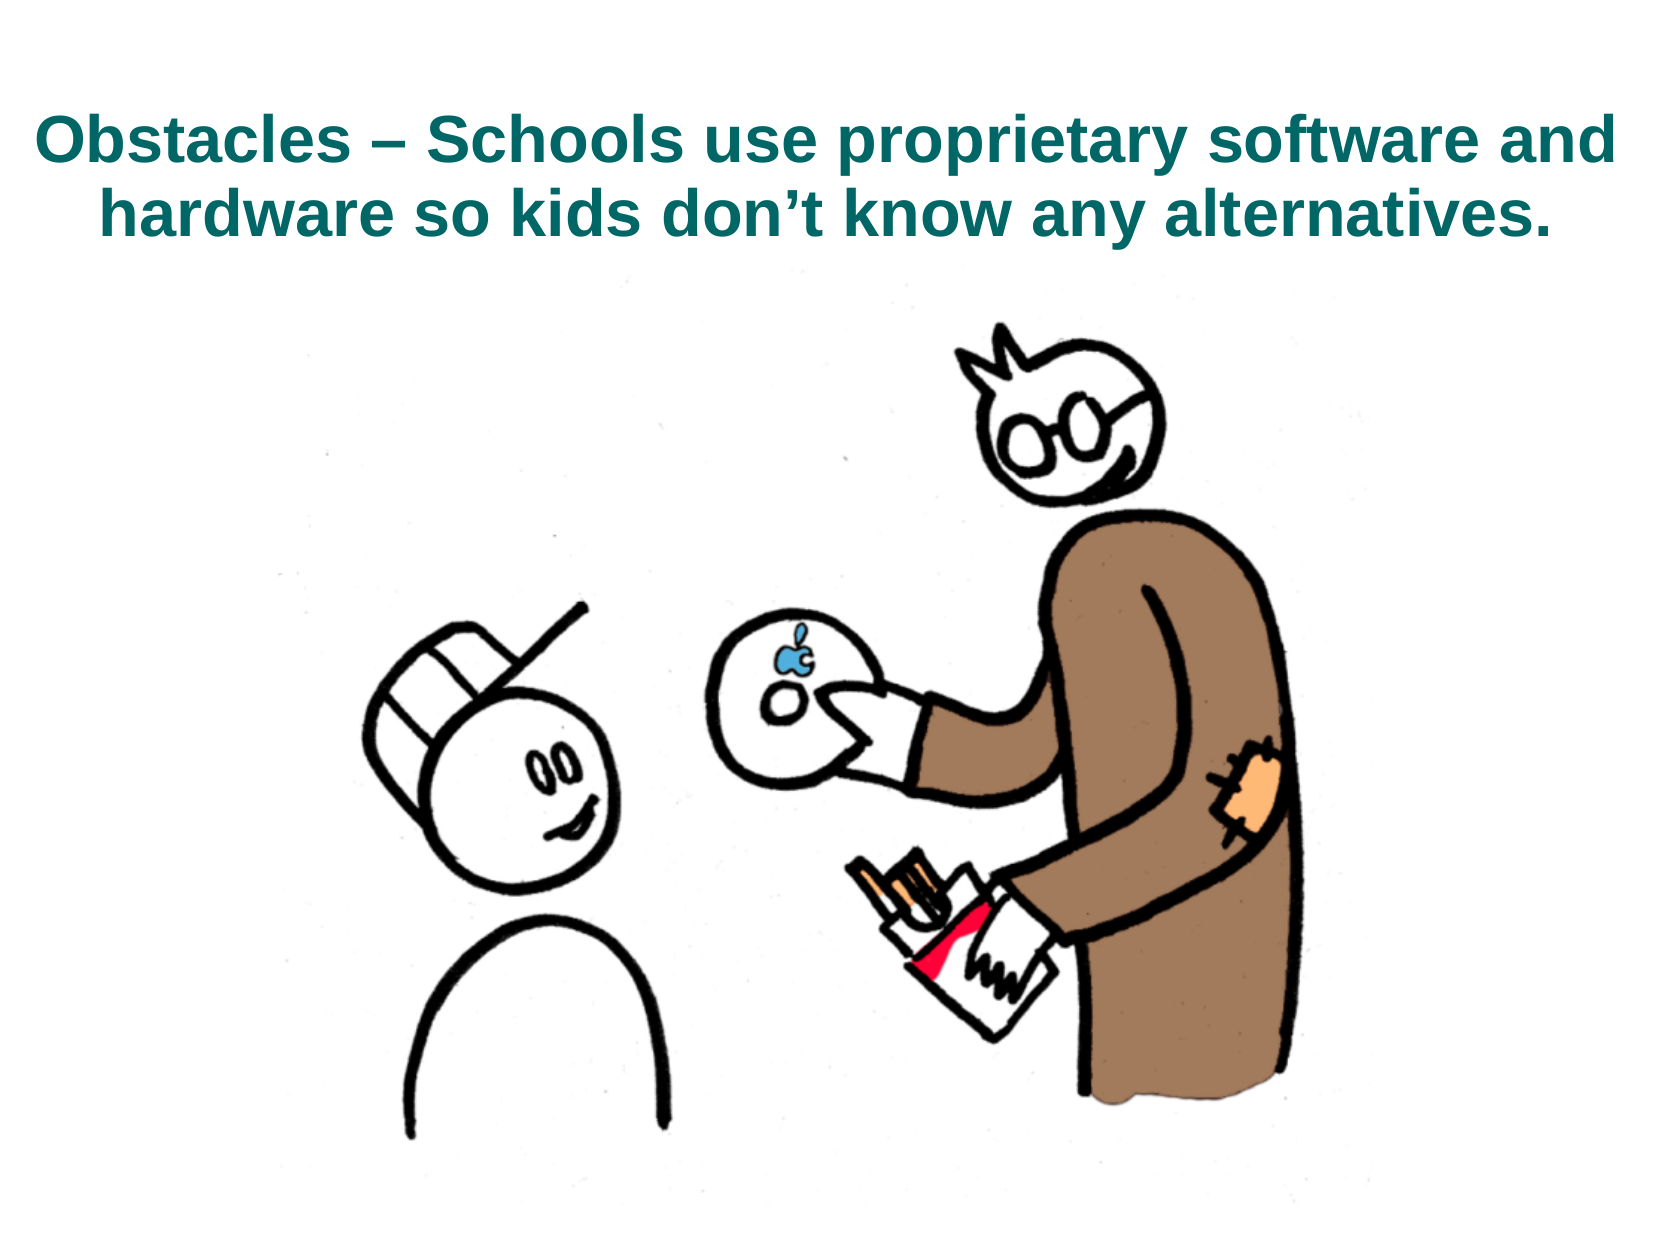

# Obstacles – Schools use proprietary software and hardware so kids don’t know any alternatives.